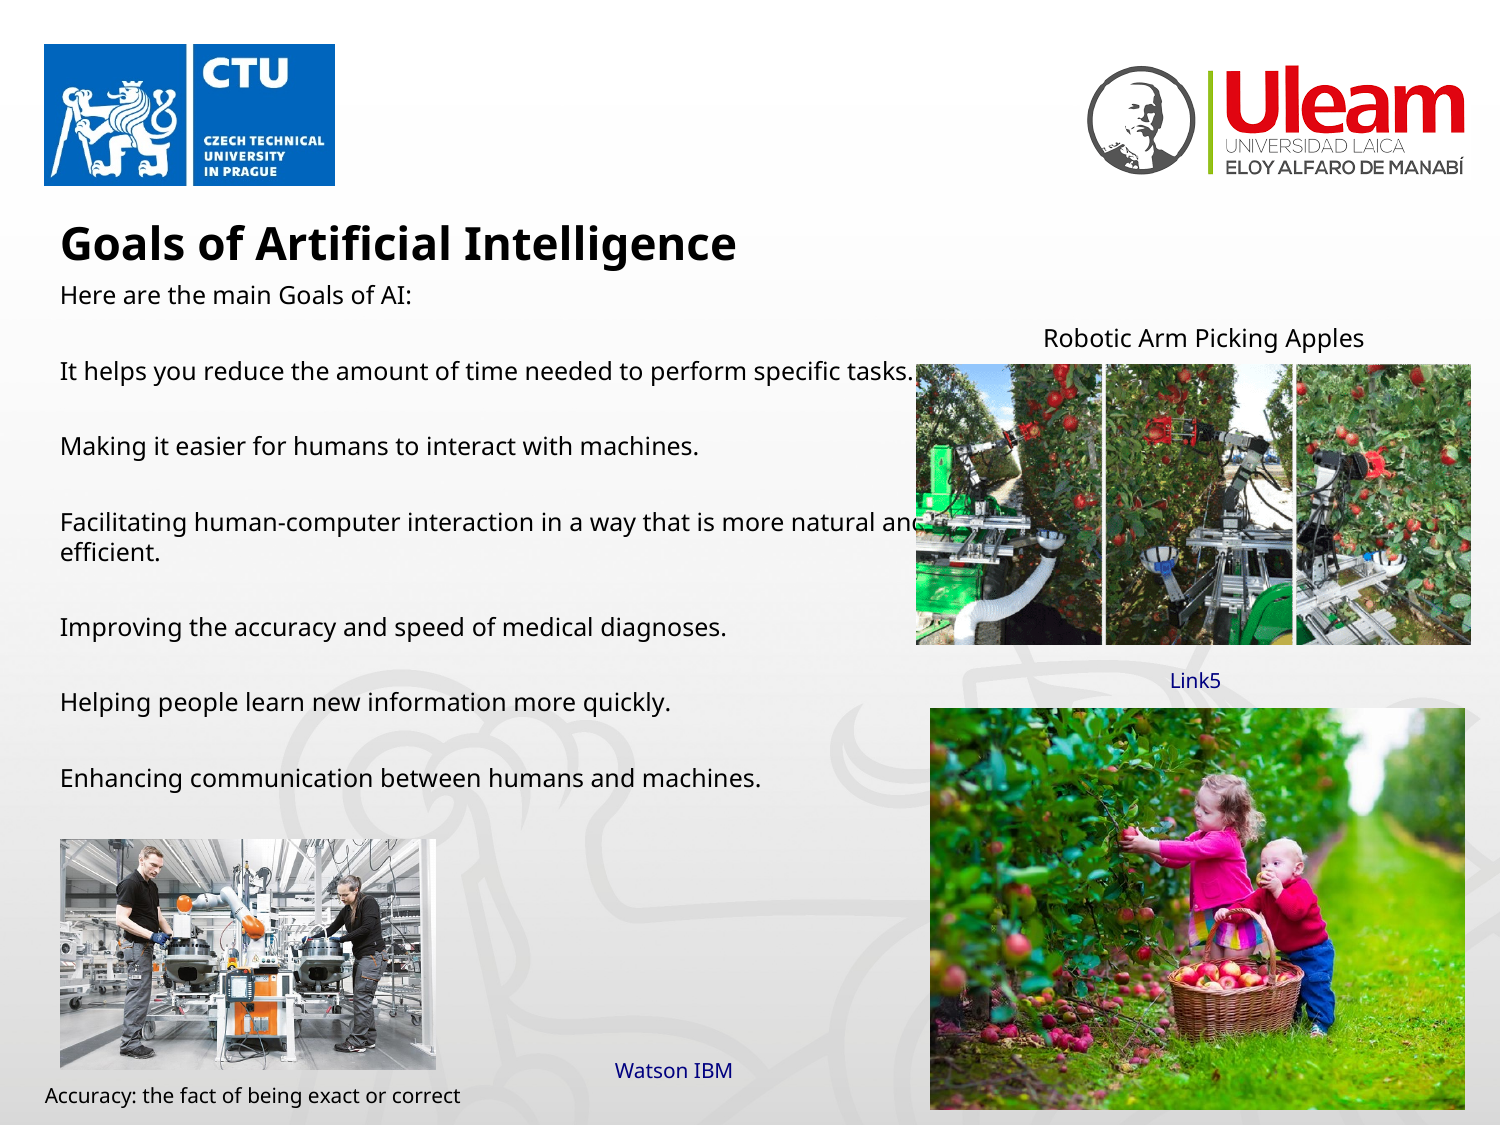

# Goals of Artificial Intelligence
Here are the main Goals of AI:
It helps you reduce the amount of time needed to perform specific tasks.
Making it easier for humans to interact with machines.
Facilitating human-computer interaction in a way that is more natural and efficient.
Improving the accuracy and speed of medical diagnoses.
Helping people learn new information more quickly.
Enhancing communication between humans and machines.
Robotic Arm Picking Apples
Link5
Watson IBM
Accuracy: the fact of being exact or correct